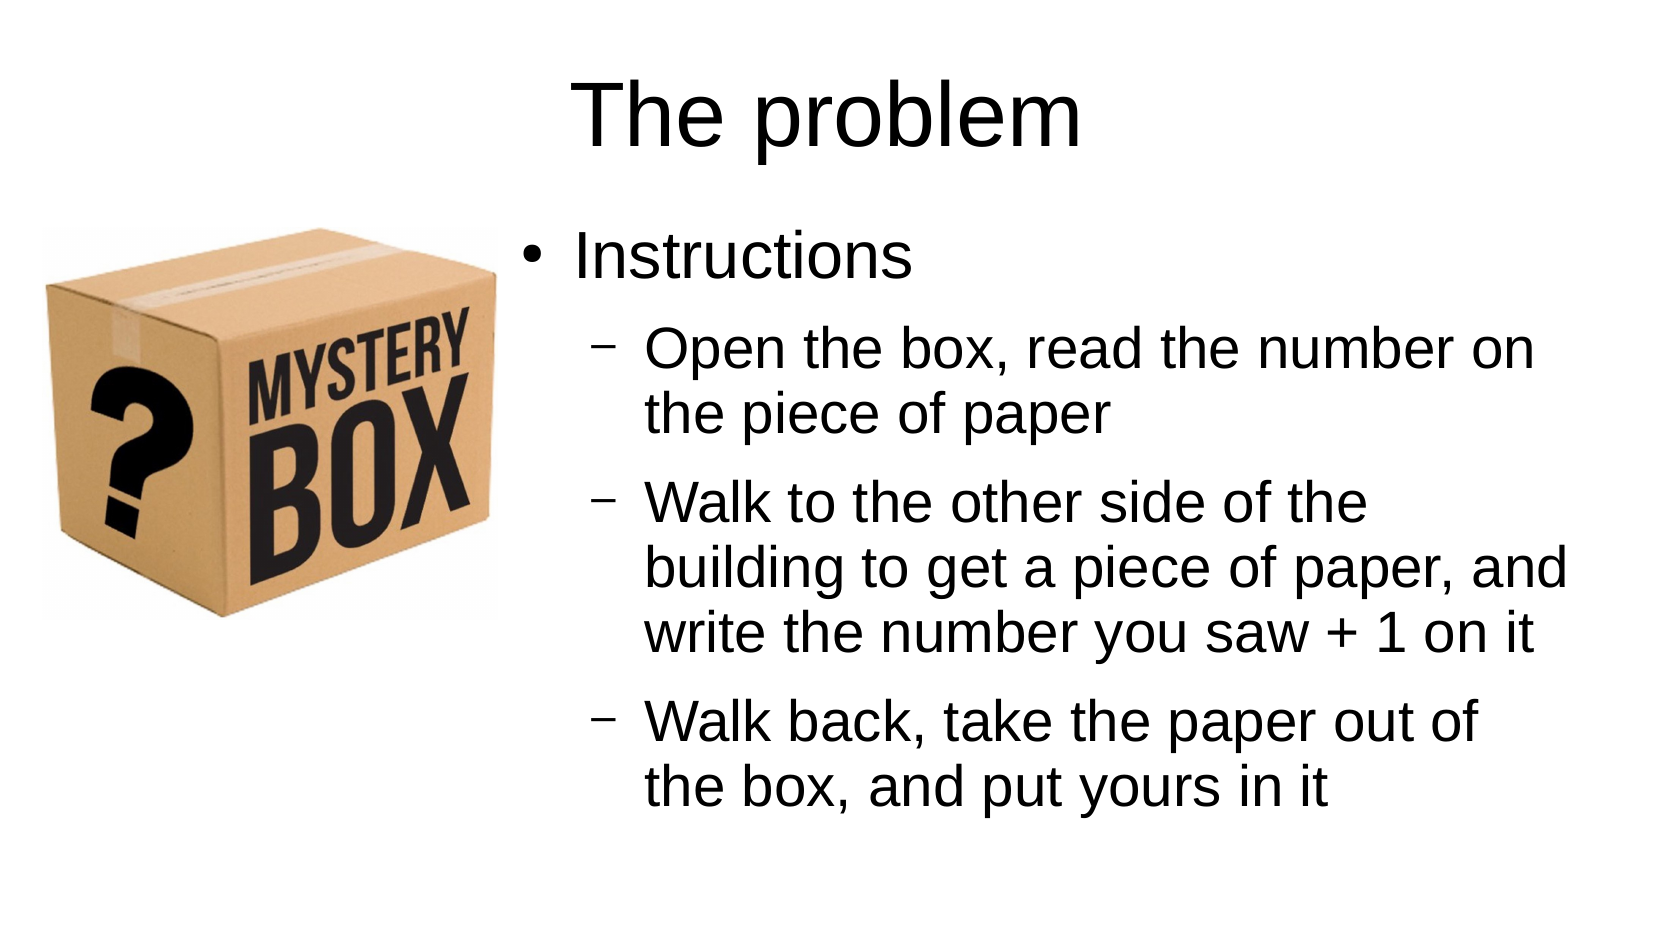

# The problem
Instructions
Open the box, read the number on the piece of paper
Walk to the other side of the building to get a piece of paper, and write the number you saw + 1 on it
Walk back, take the paper out of the box, and put yours in it